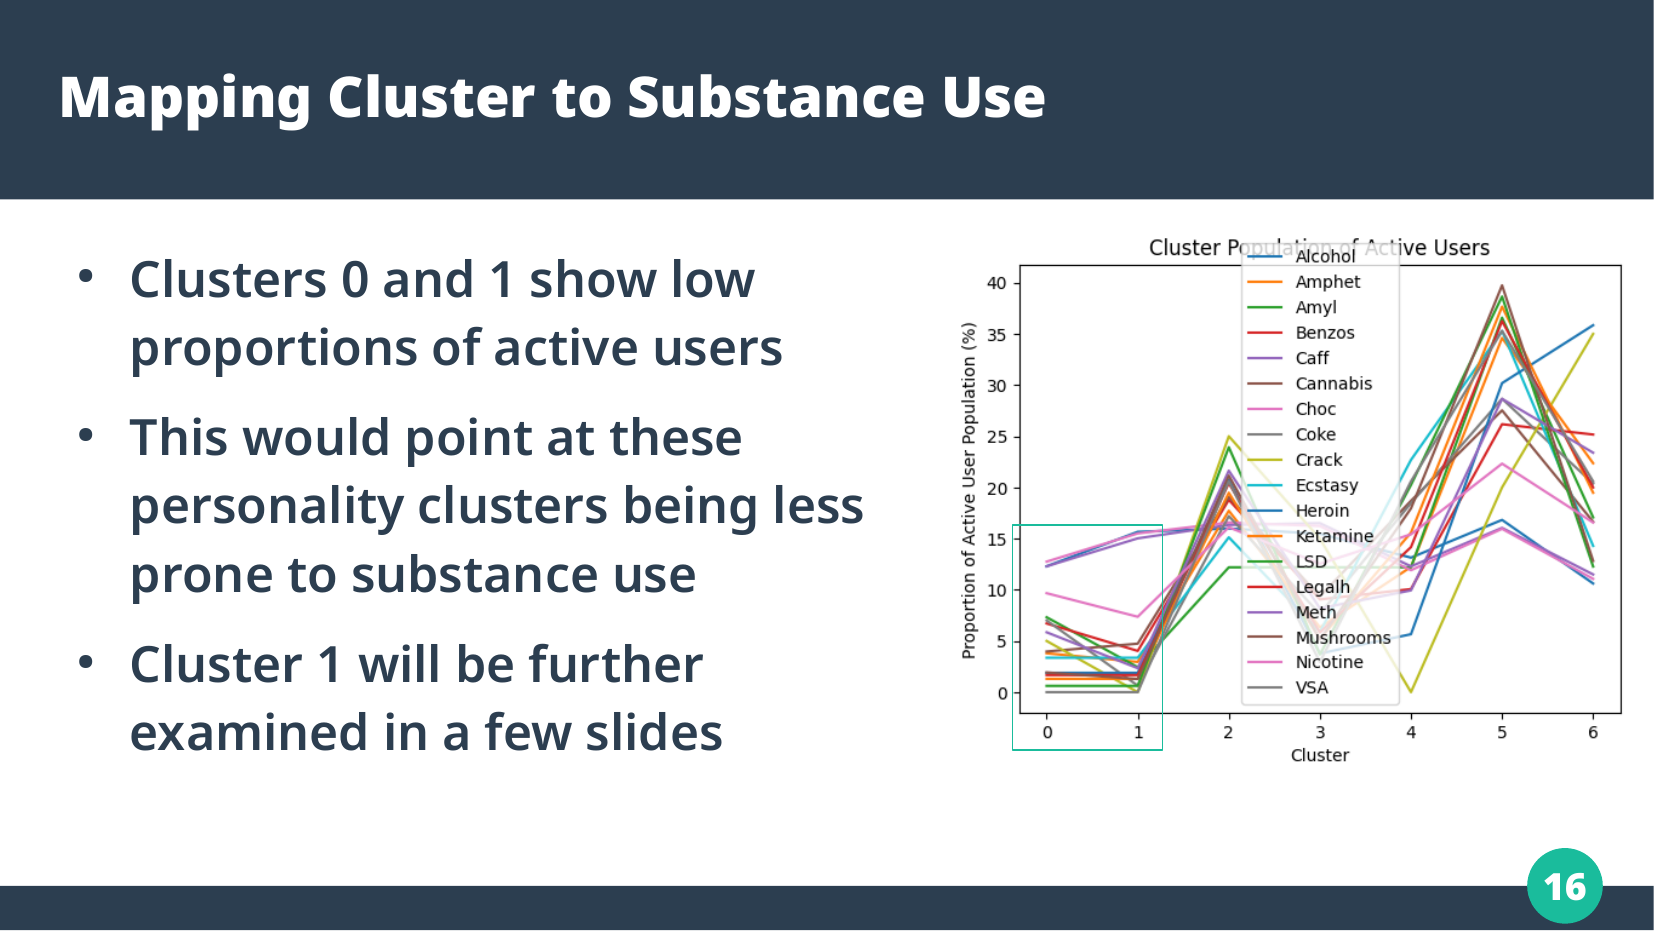

# Mapping Cluster to Substance Use
Clusters 0 and 1 show low proportions of active users
This would point at these personality clusters being less prone to substance use
Cluster 1 will be further examined in a few slides